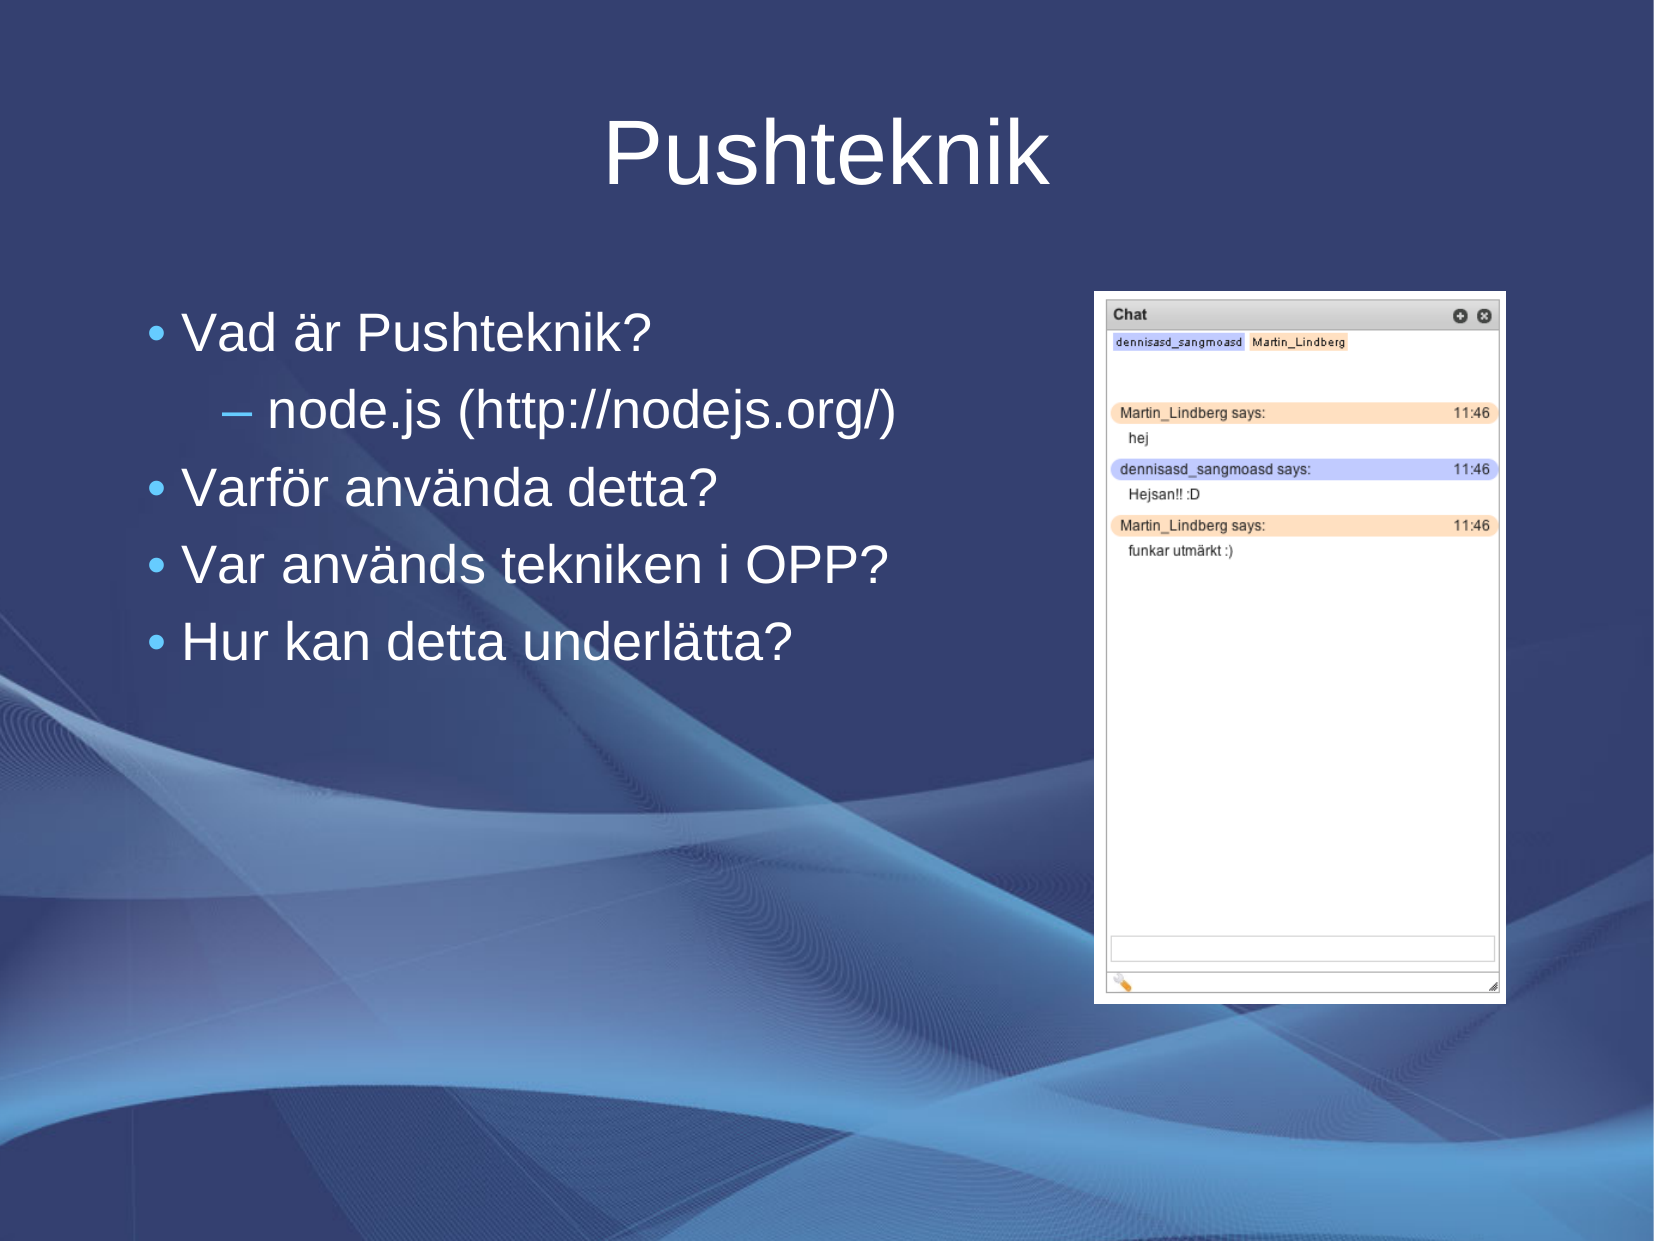

# Pushteknik
 Vad är Pushteknik?
 node.js (http://nodejs.org/)
 Varför använda detta?
 Var används tekniken i OPP?
 Hur kan detta underlätta?